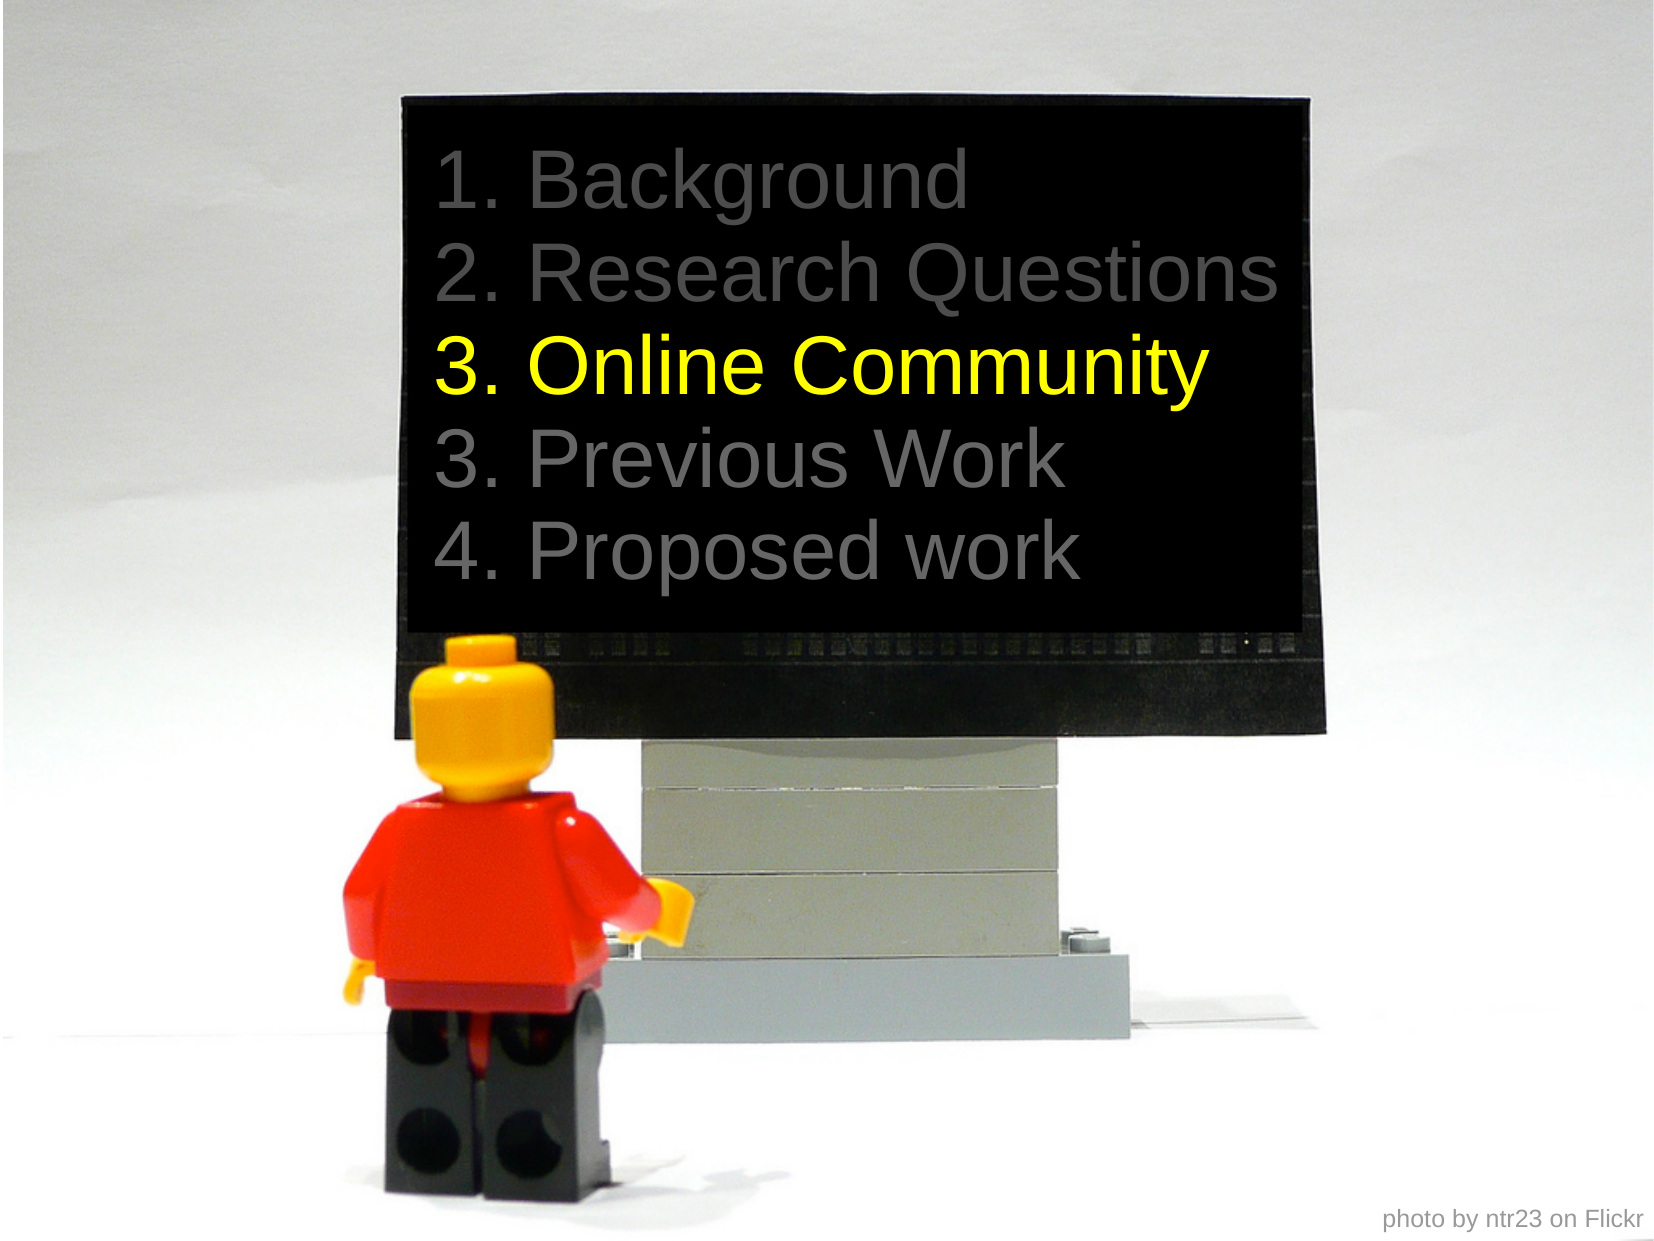

1. Background
2. Research Questions
3. Online Community
3. Previous Work
4. Proposed work
photo by ntr23 on Flickr